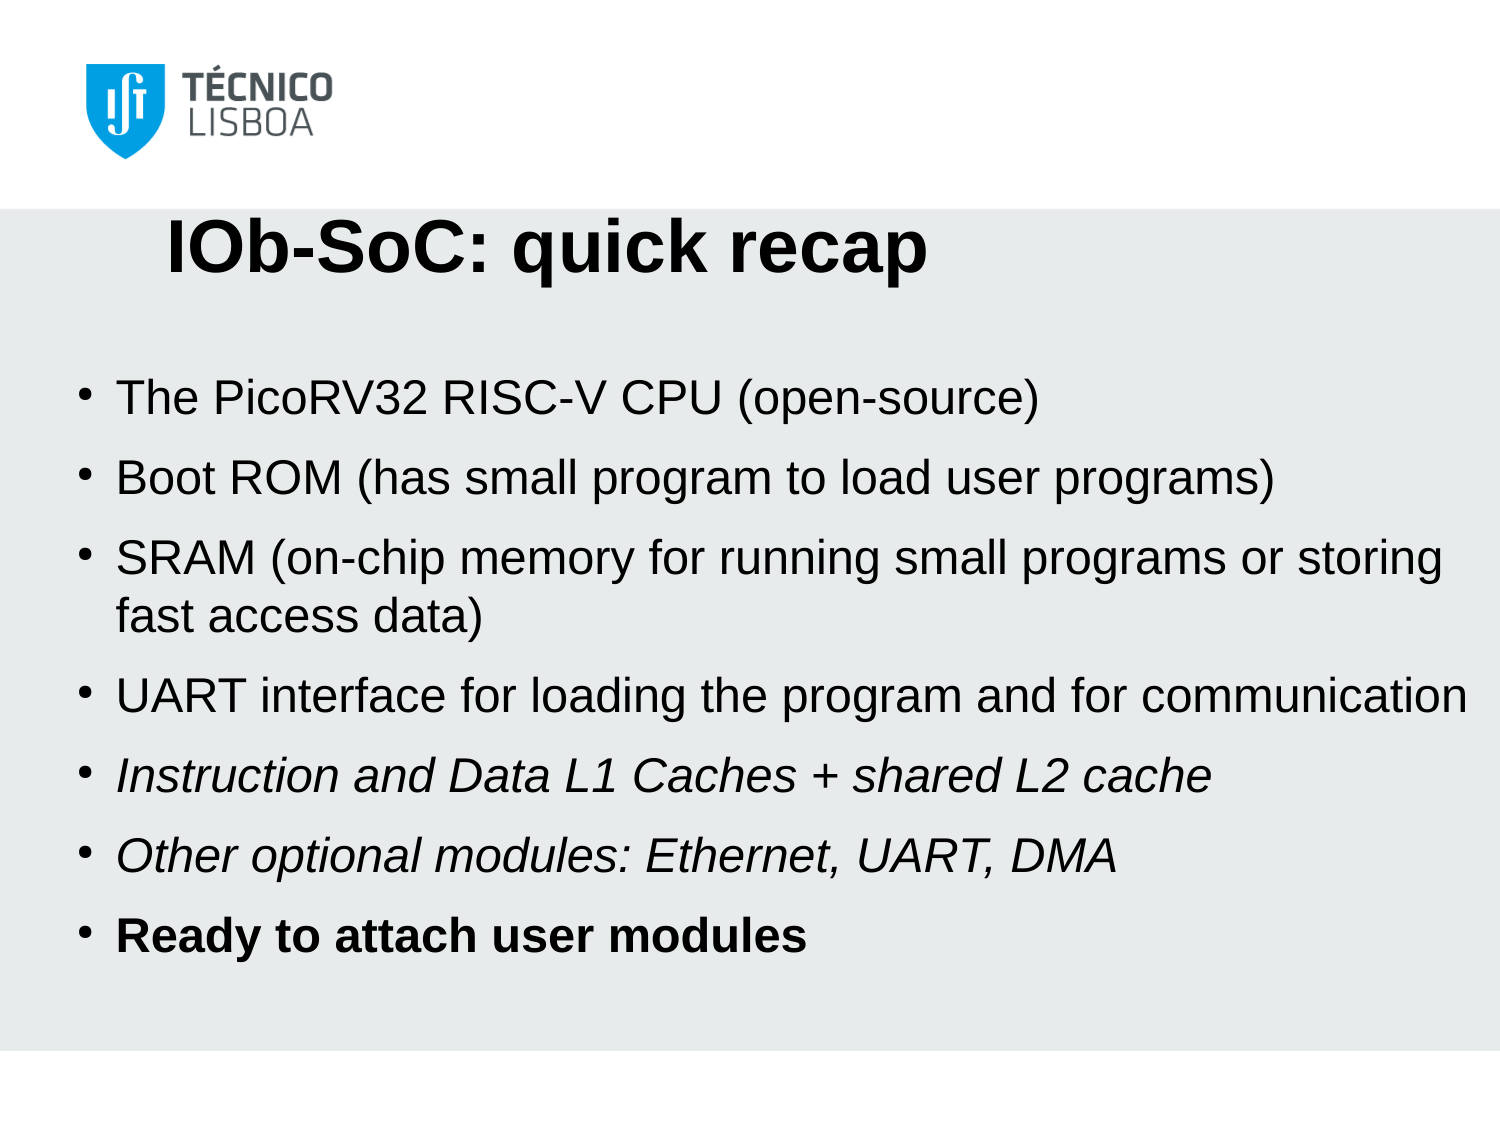

# IOb-SoC: quick recap
The PicoRV32 RISC-V CPU (open-source)
Boot ROM (has small program to load user programs)
SRAM (on-chip memory for running small programs or storing fast access data)
UART interface for loading the program and for communication
Instruction and Data L1 Caches + shared L2 cache
Other optional modules: Ethernet, UART, DMA
Ready to attach user modules